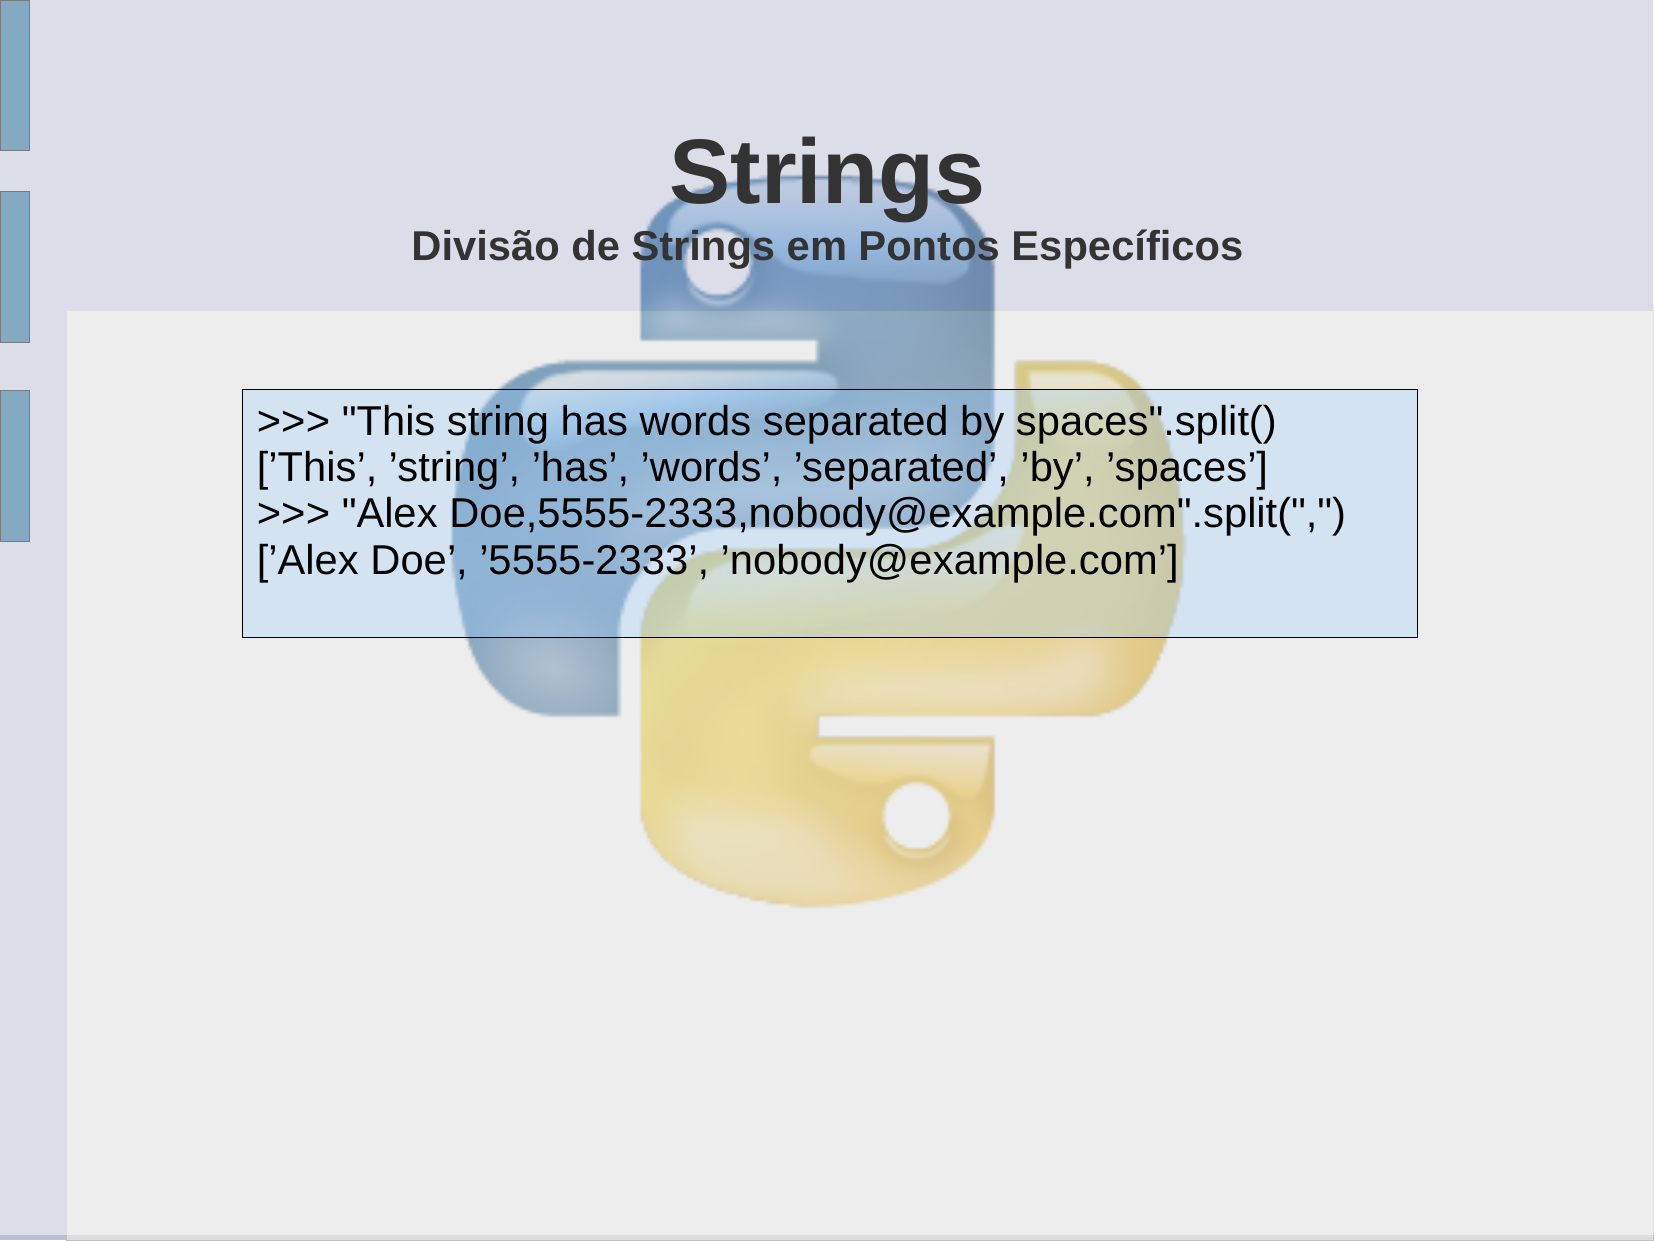

# Strings Divisão de Strings em Pontos Específicos
>>> "This string has words separated by spaces".split()
[’This’, ’string’, ’has’, ’words’, ’separated’, ’by’, ’spaces’]
>>> "Alex Doe,5555-2333,nobody@example.com".split(",")
[’Alex Doe’, ’5555-2333’, ’nobody@example.com’]